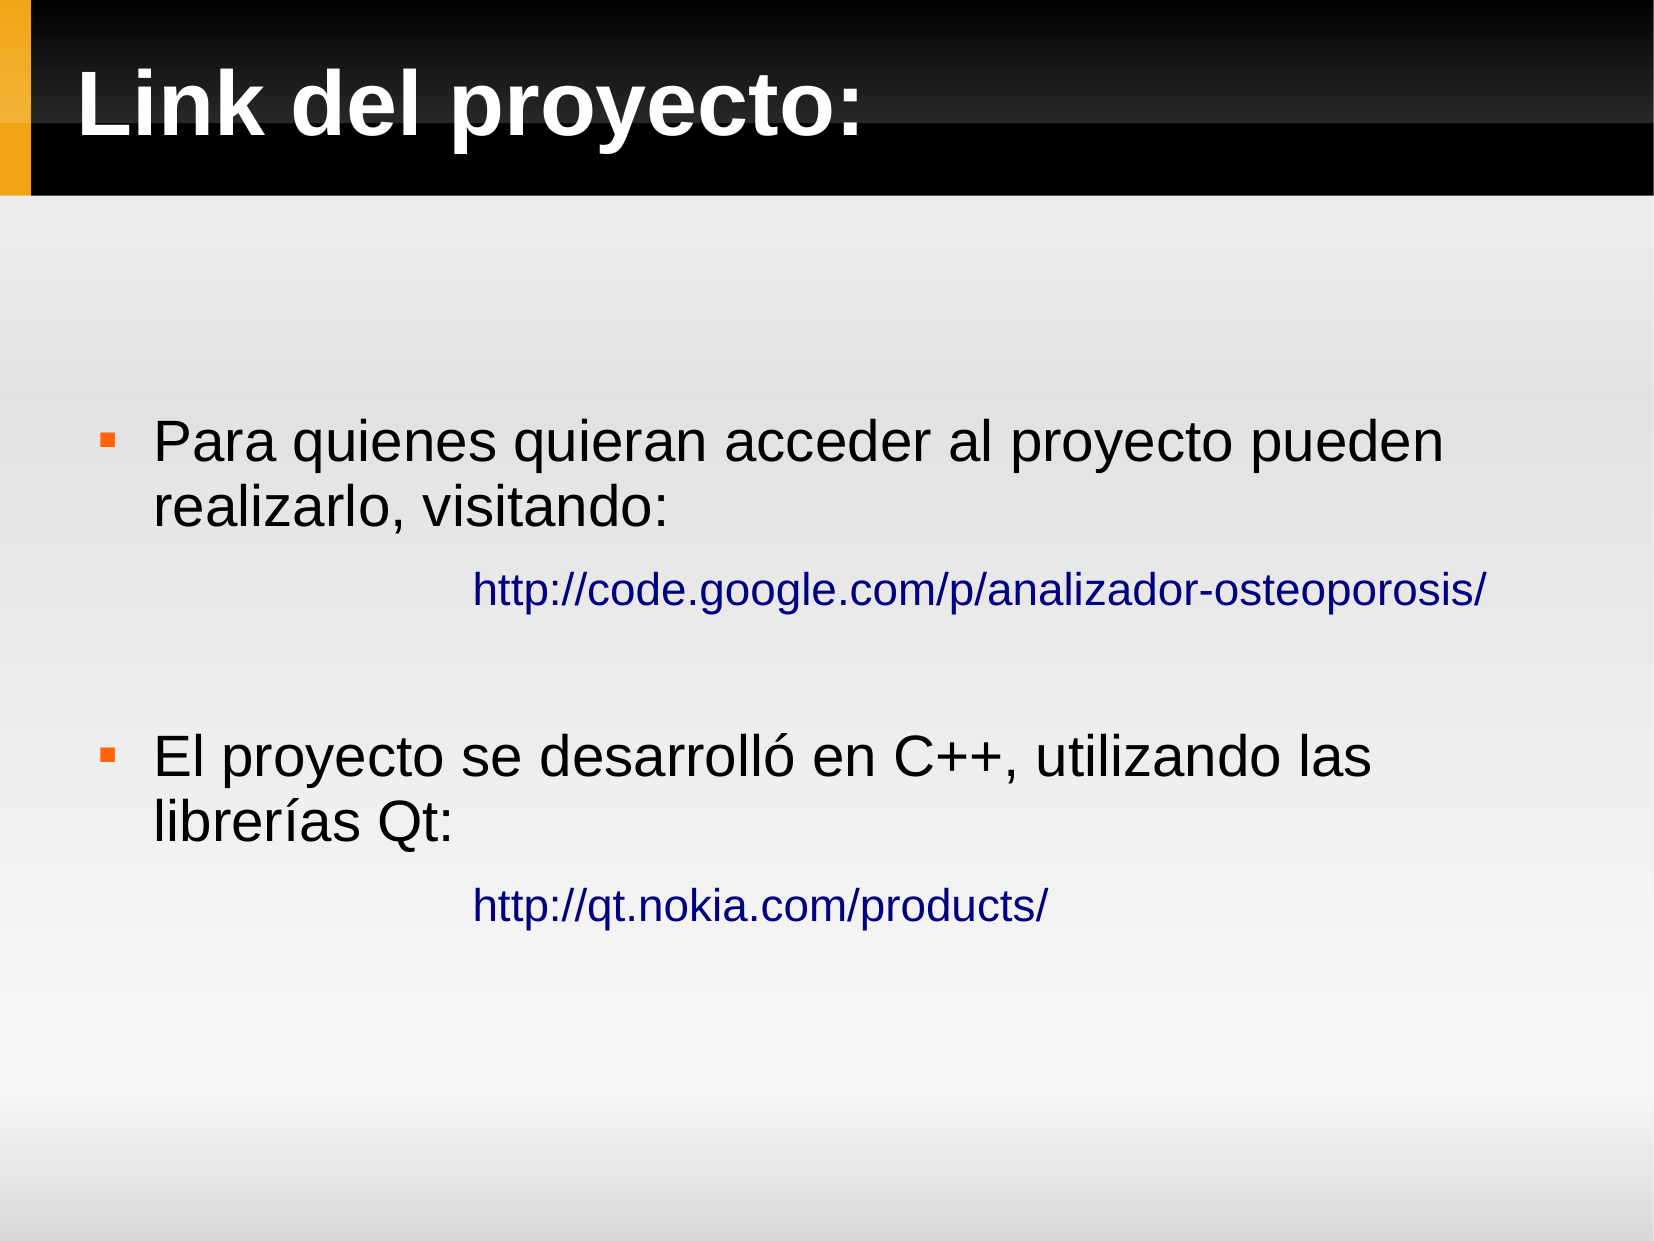

# Link del proyecto:
Para quienes quieran acceder al proyecto pueden realizarlo, visitando:
http://code.google.com/p/analizador-osteoporosis/
El proyecto se desarrolló en C++, utilizando las librerías Qt:
http://qt.nokia.com/products/